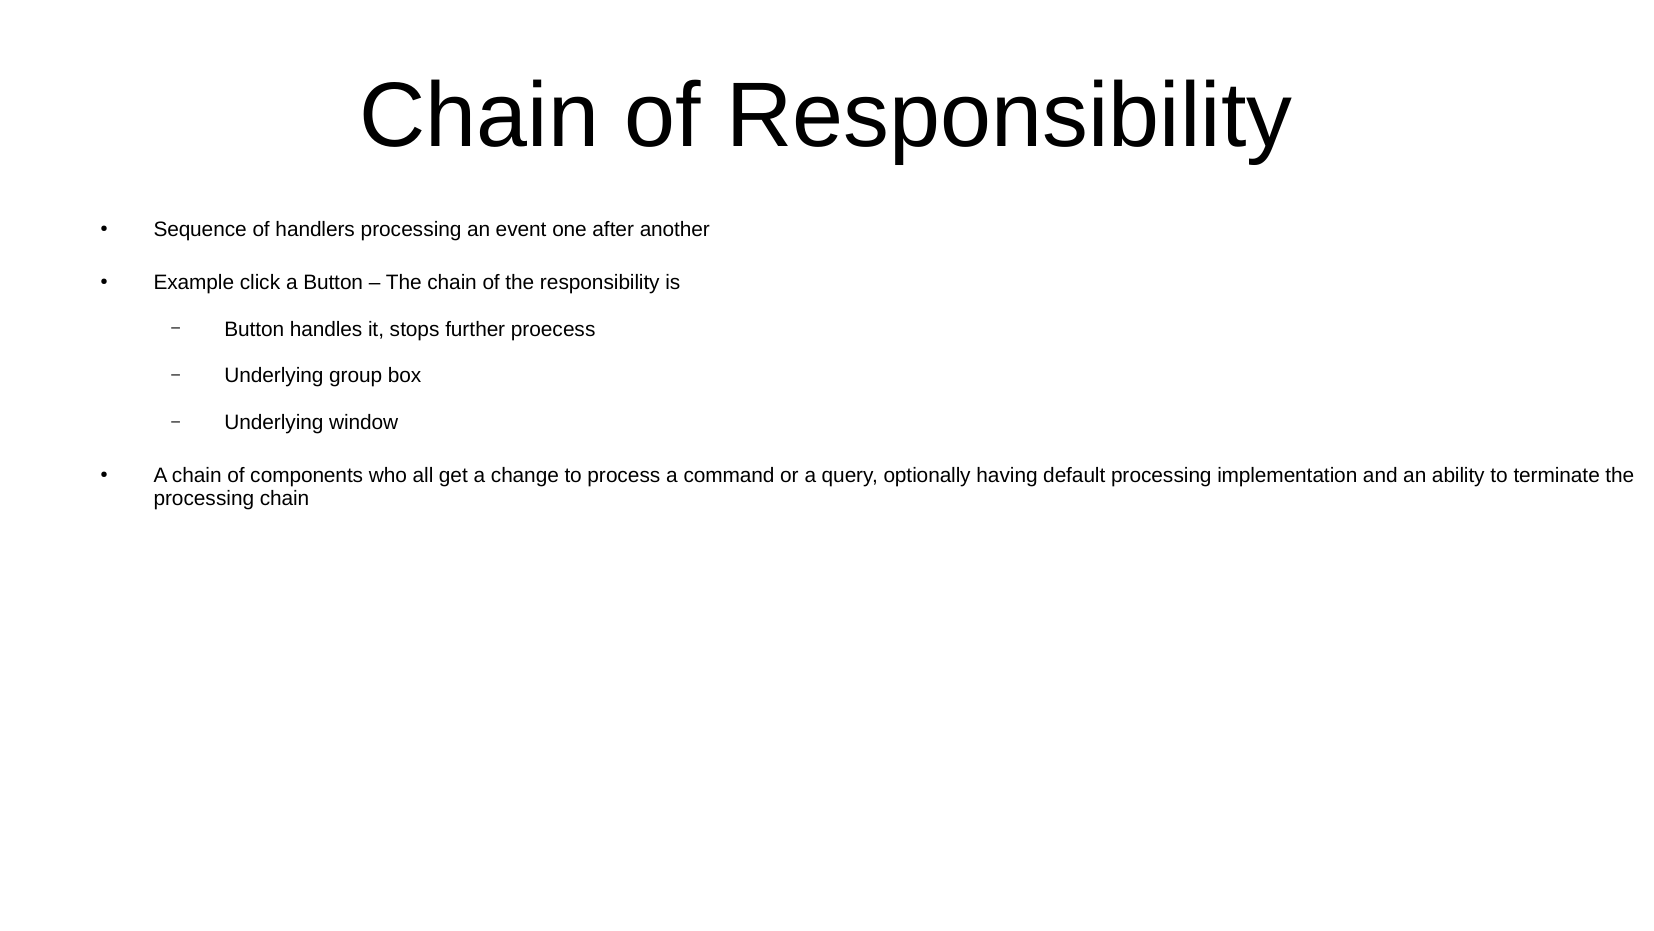

# Chain of Responsibility
Sequence of handlers processing an event one after another
Example click a Button – The chain of the responsibility is
Button handles it, stops further proecess
Underlying group box
Underlying window
A chain of components who all get a change to process a command or a query, optionally having default processing implementation and an ability to terminate the processing chain